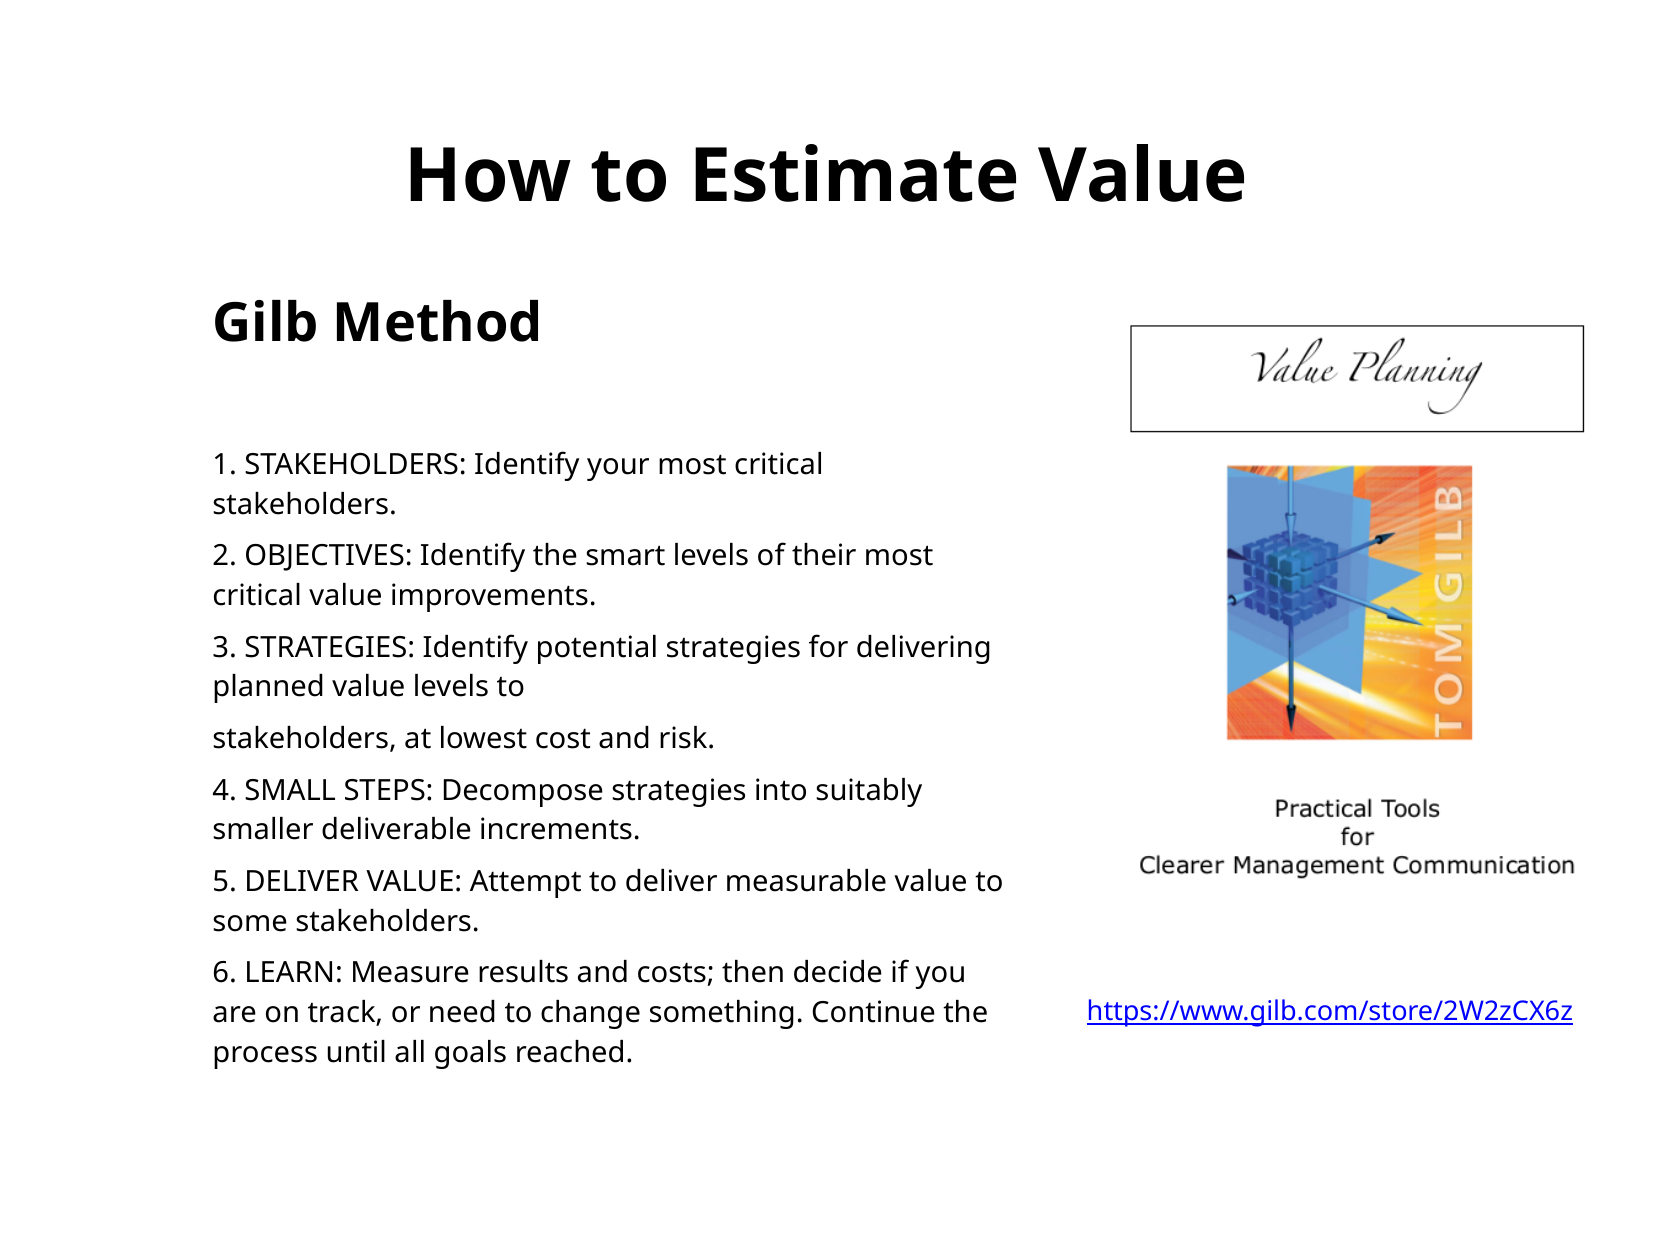

# How to Estimate Value
Gilb Method
1. STAKEHOLDERS: Identify your most critical stakeholders.
2. OBJECTIVES: Identify the smart levels of their most critical value improvements.
3. STRATEGIES: Identify potential strategies for delivering planned value levels to
stakeholders, at lowest cost and risk.
4. SMALL STEPS: Decompose strategies into suitably smaller deliverable increments.
5. DELIVER VALUE: Attempt to deliver measurable value to some stakeholders.
6. LEARN: Measure results and costs; then decide if you are on track, or need to change something. Continue the process until all goals reached.
https://www.gilb.com/store/2W2zCX6z